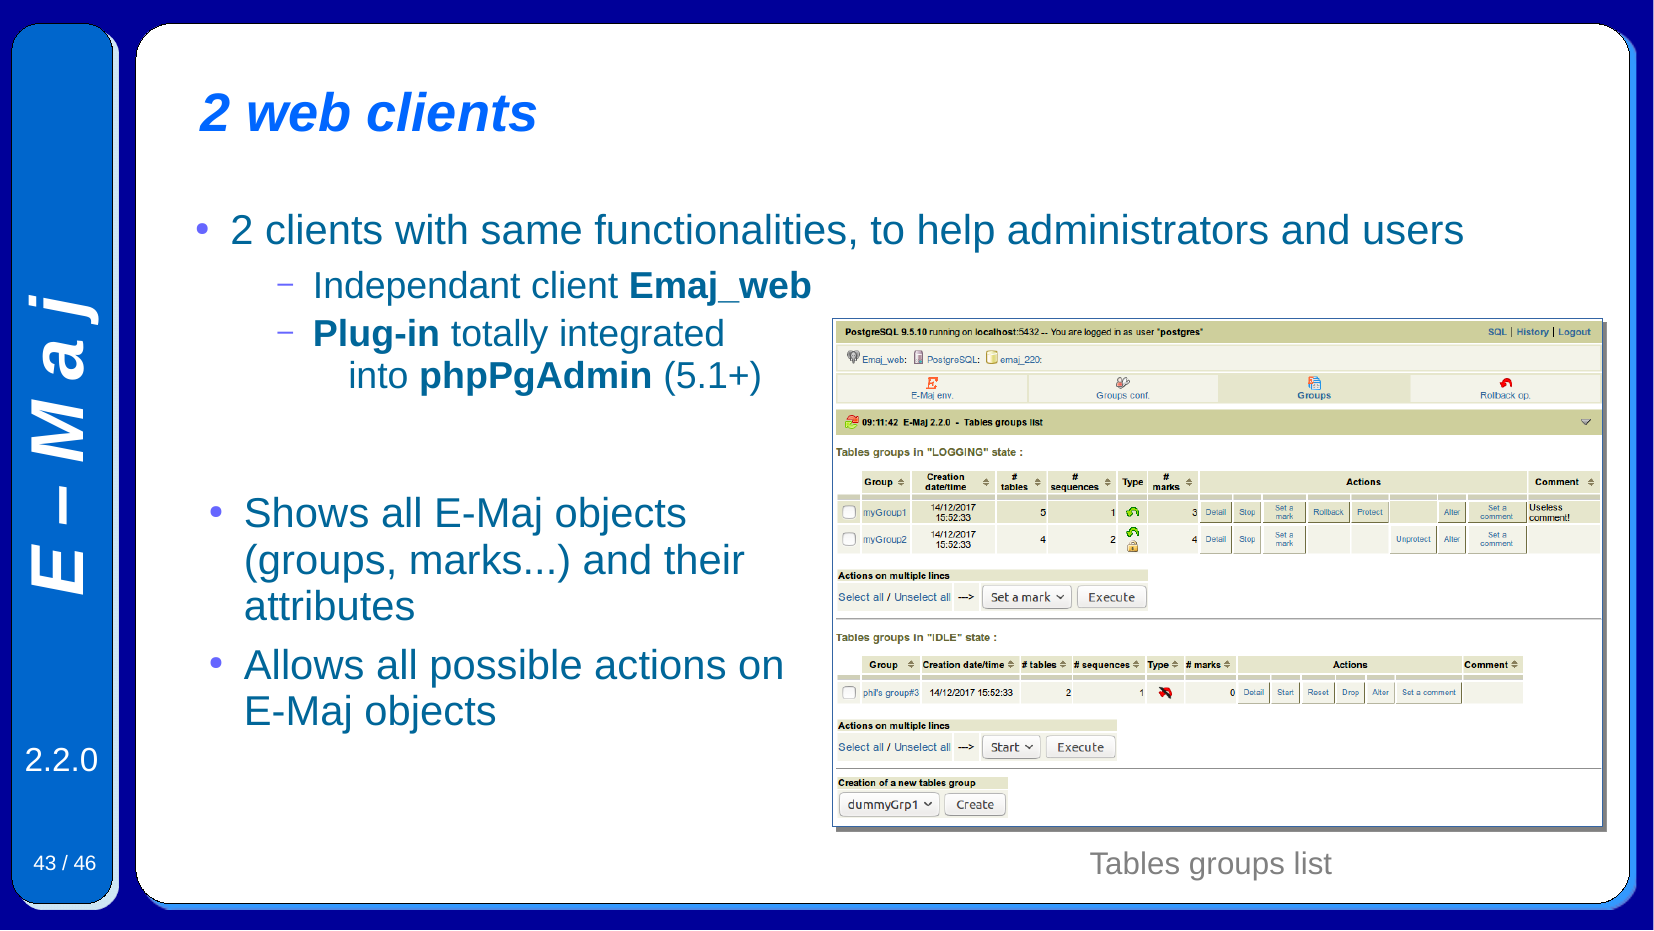

# 2 web clients
2 clients with same functionalities, to help administrators and users
Independant client Emaj_web
Plug-in totally integrated
into phpPgAdmin (5.1+)
Shows all E-Maj objects (groups, marks...) and their attributes
Allows all possible actions on
E-Maj objects
Tables groups list